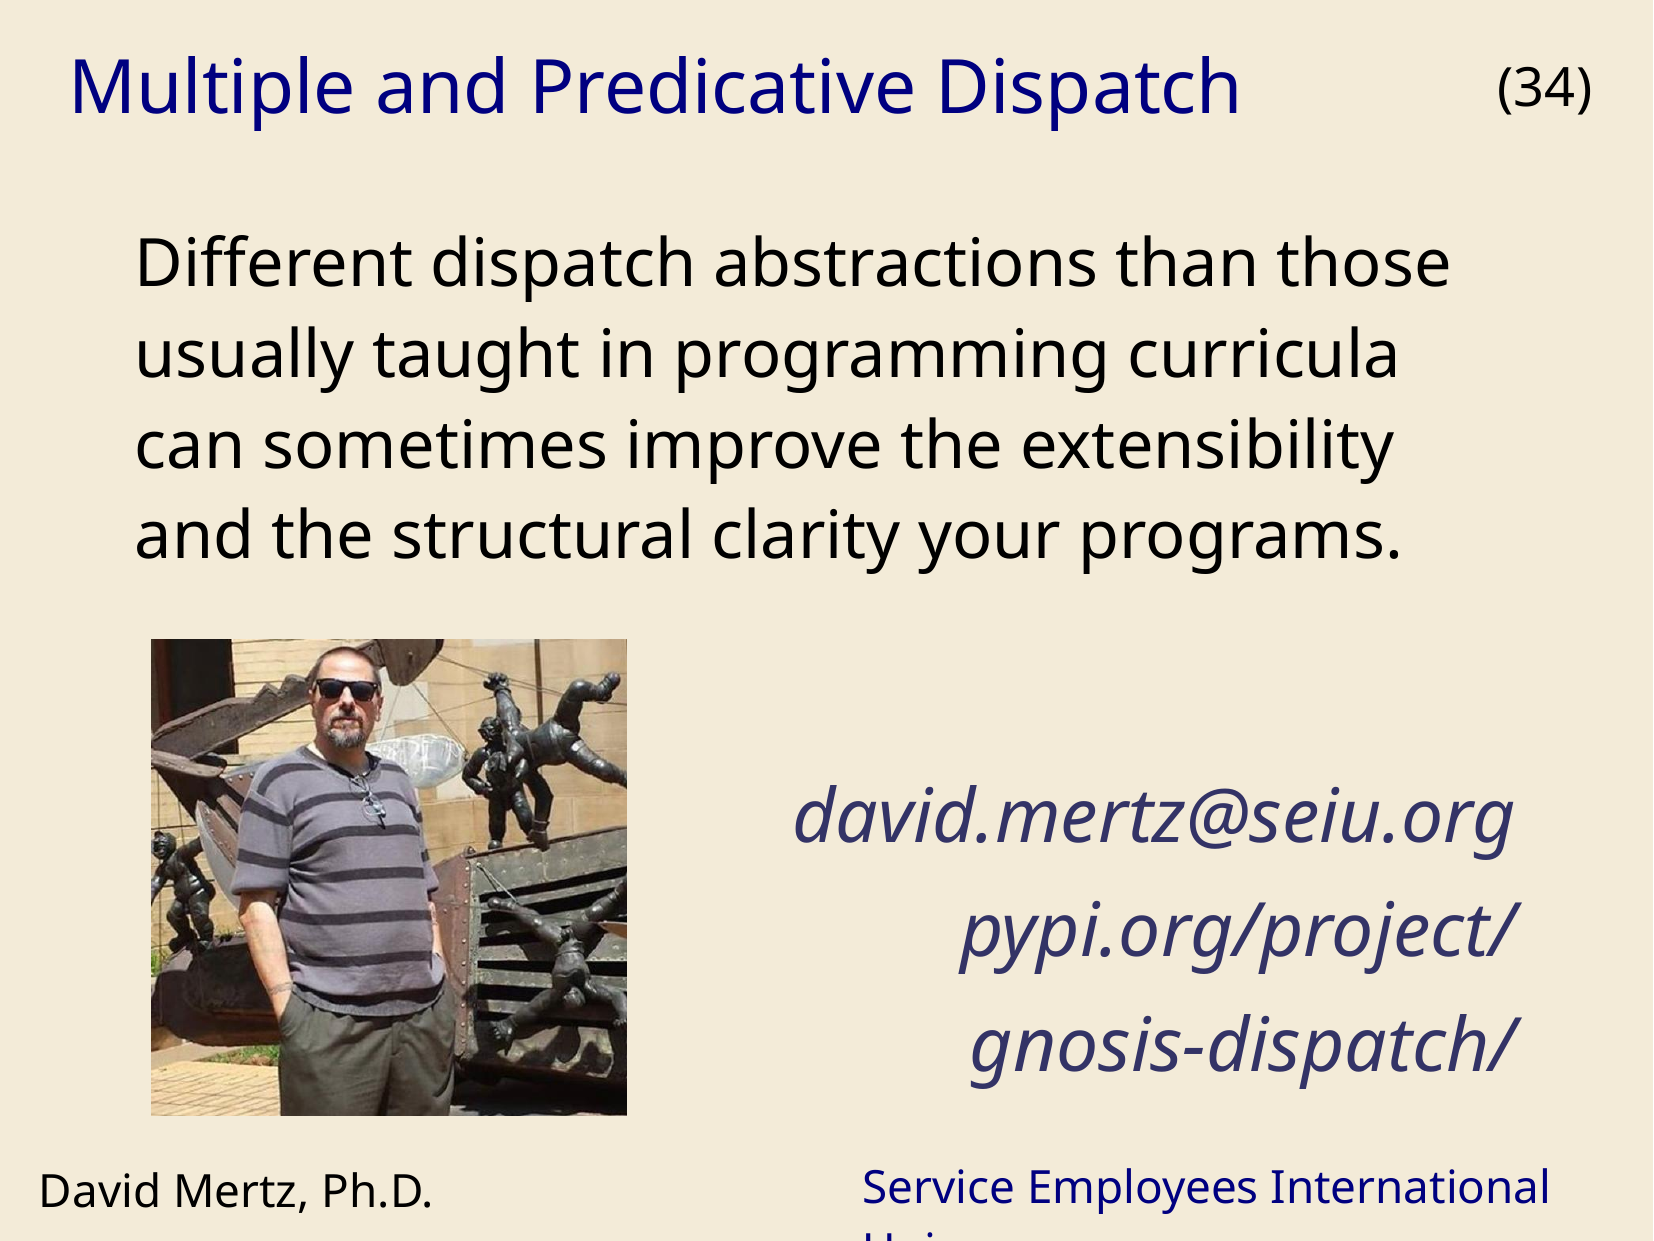

Different dispatch abstractions than those usually taught in programming curricula can sometimes improve the extensibility and the structural clarity your programs.
david.mertz@seiu.org
pypi.org/project/
gnosis-dispatch/